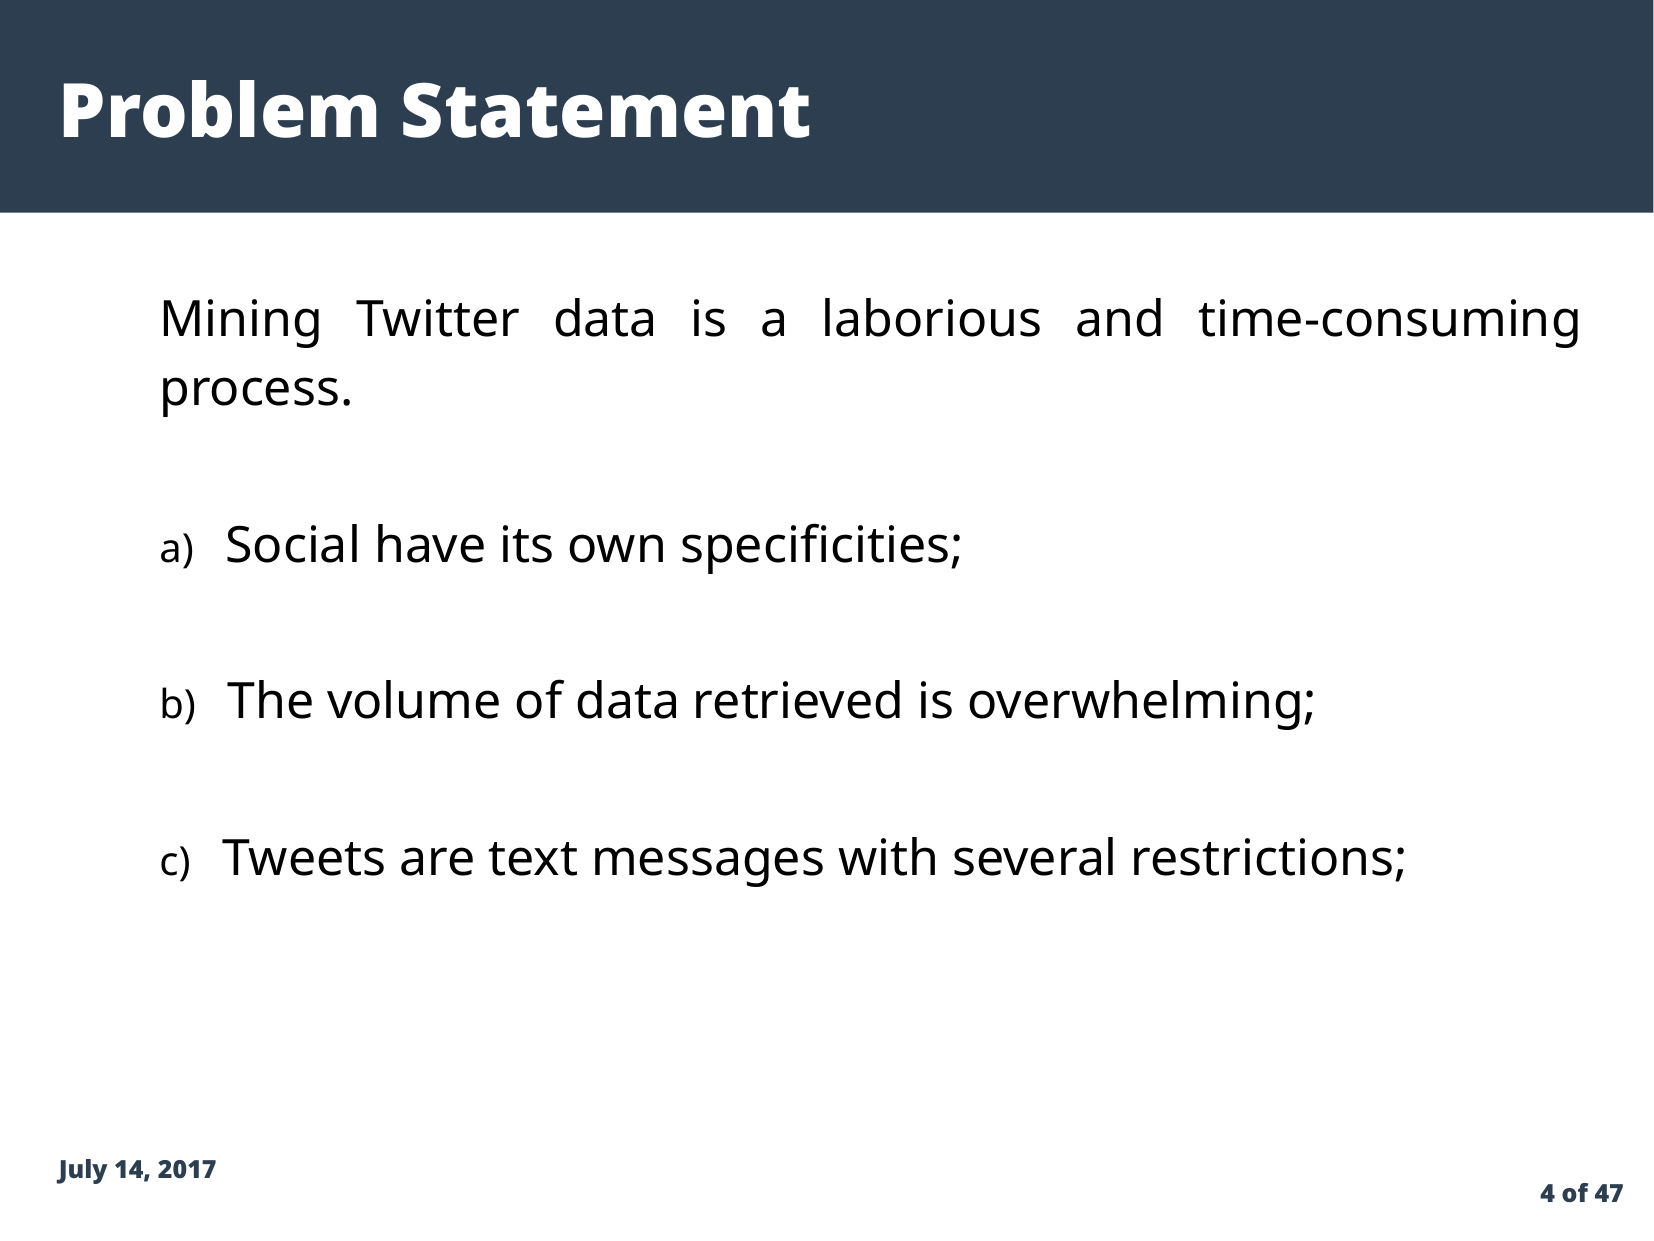

# Problem Statement
Mining Twitter data is a laborious and time-consuming process.
Social have its own specificities;
The volume of data retrieved is overwhelming;
Tweets are text messages with several restrictions;
July 14, 2017
4